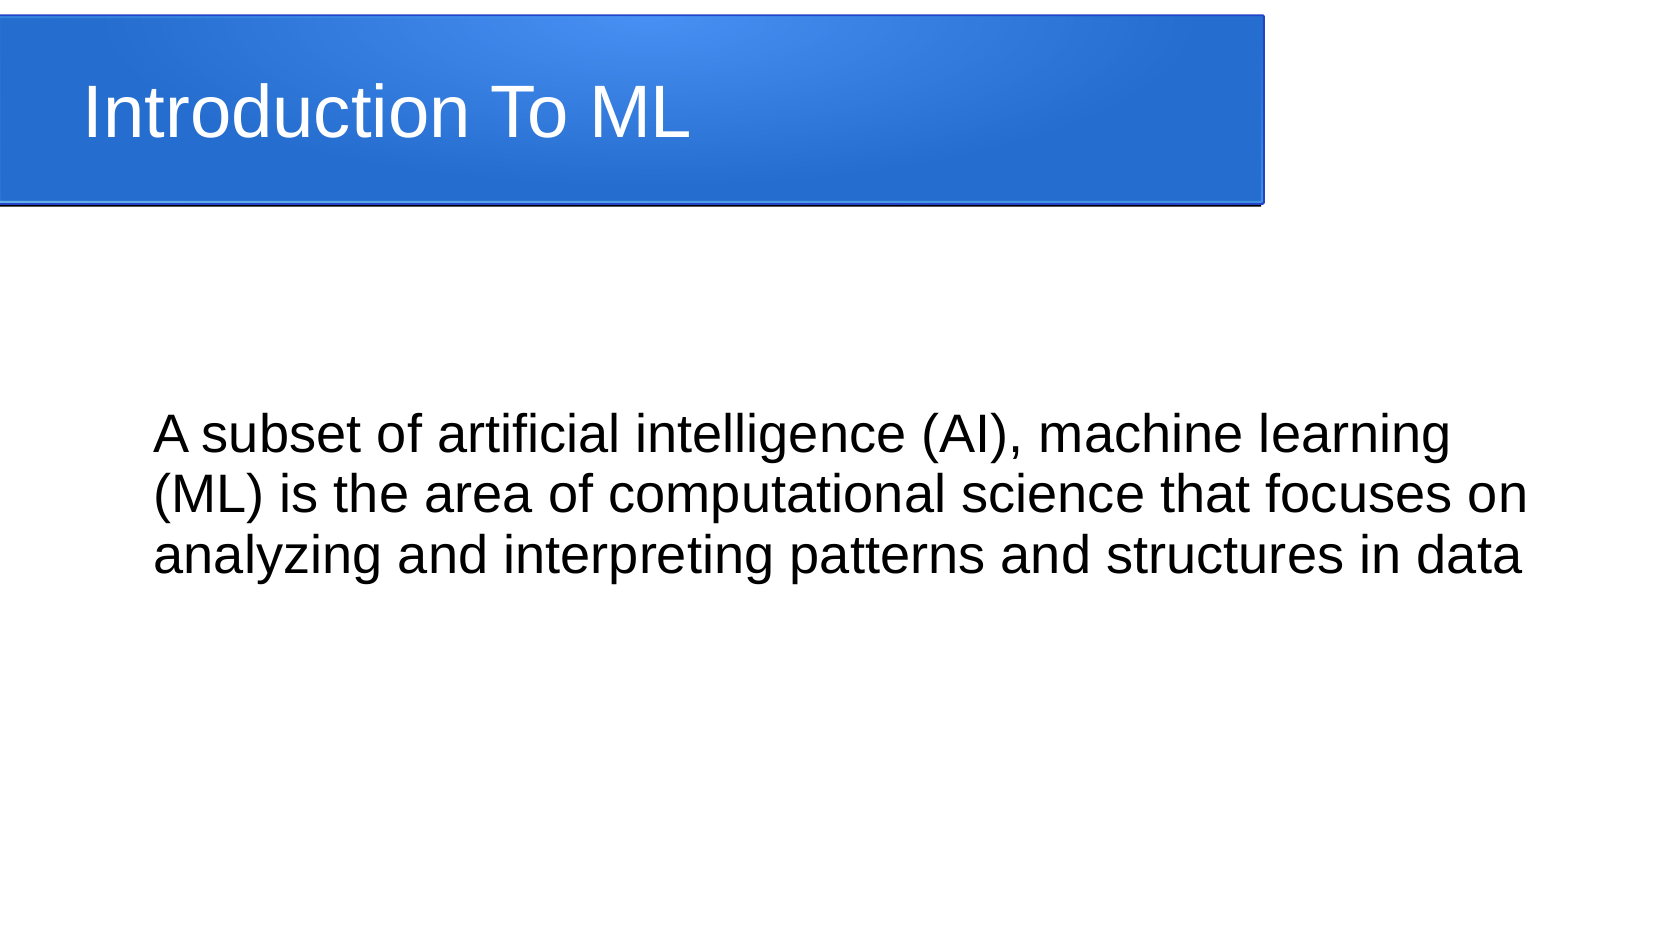

# Introduction To ML
A subset of artificial intelligence (AI), machine learning (ML) is the area of computational science that focuses on analyzing and interpreting patterns and structures in data